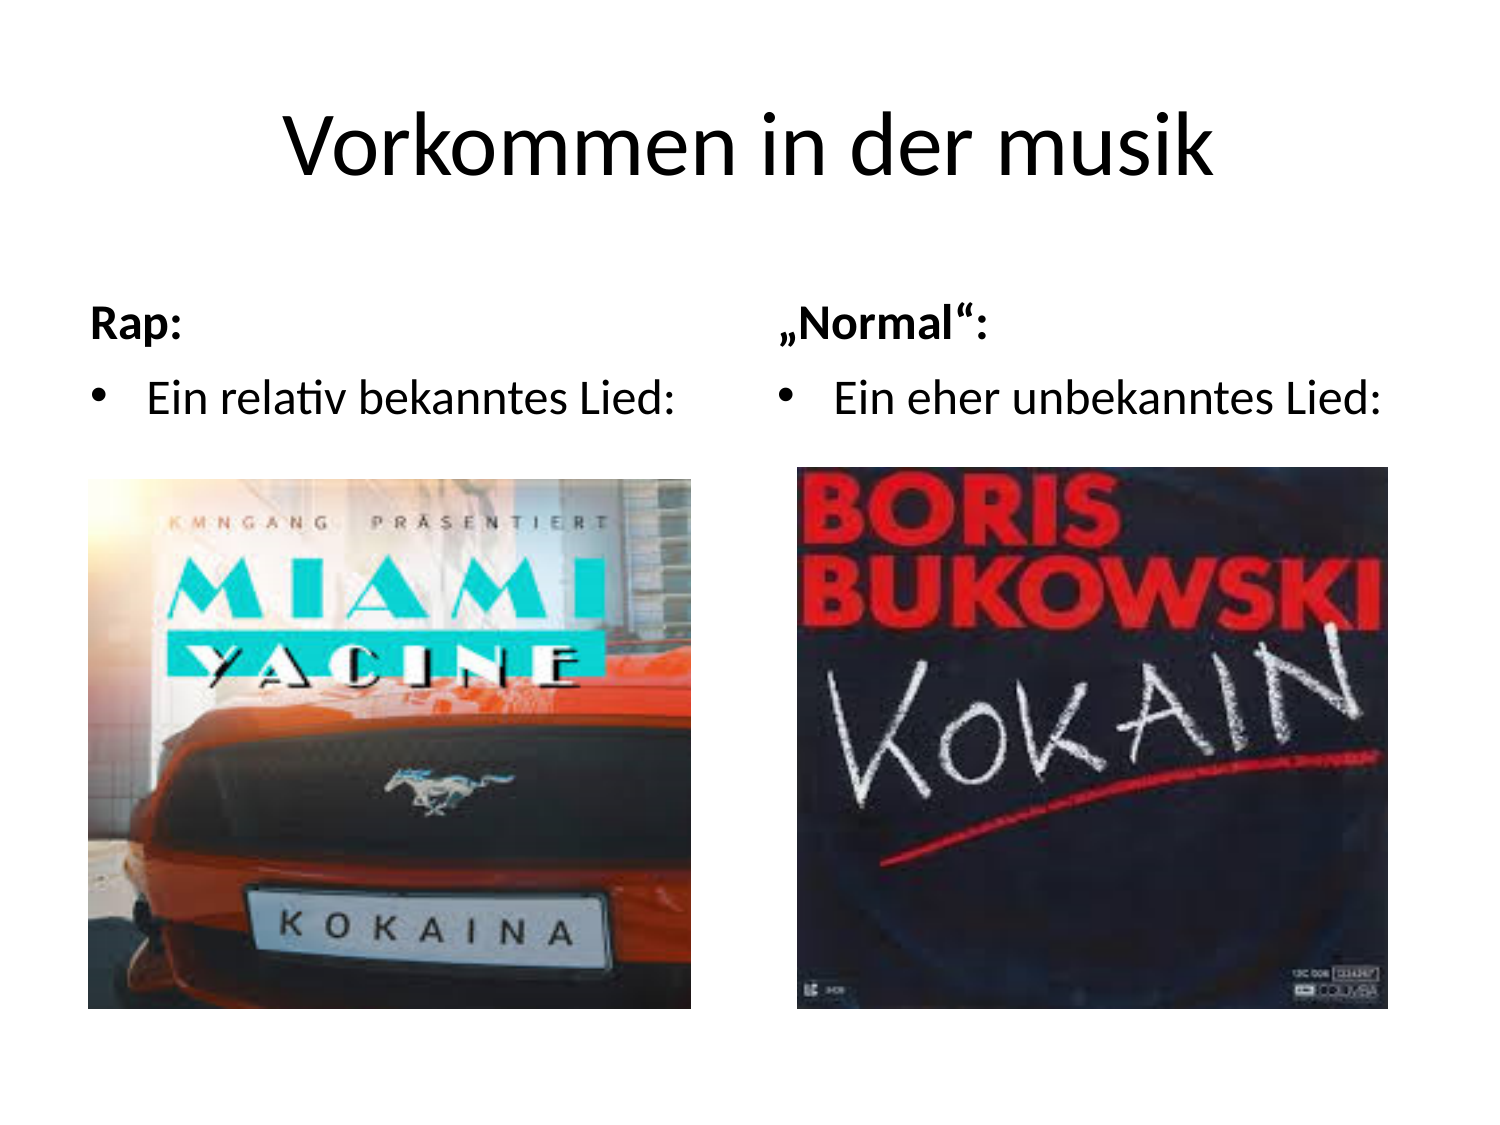

# Vorkommen in der musik
Rap:
„Normal“:
Ein relativ bekanntes Lied:
Ein eher unbekanntes Lied: